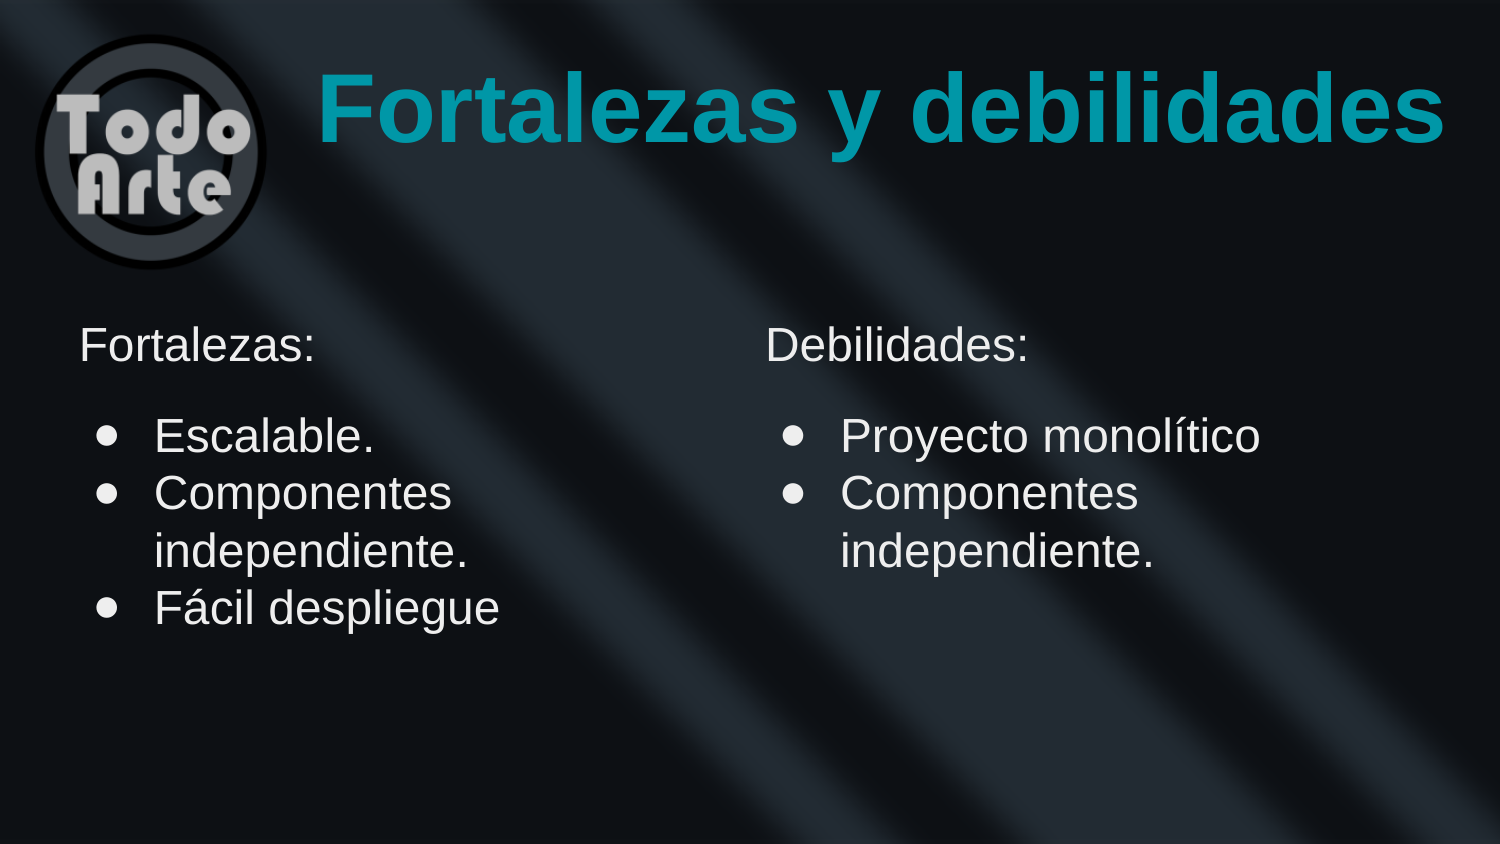

# Fortalezas y debilidades
Fortalezas:
Escalable.
Componentes independiente.
Fácil despliegue
Debilidades:
Proyecto monolítico
Componentes independiente.